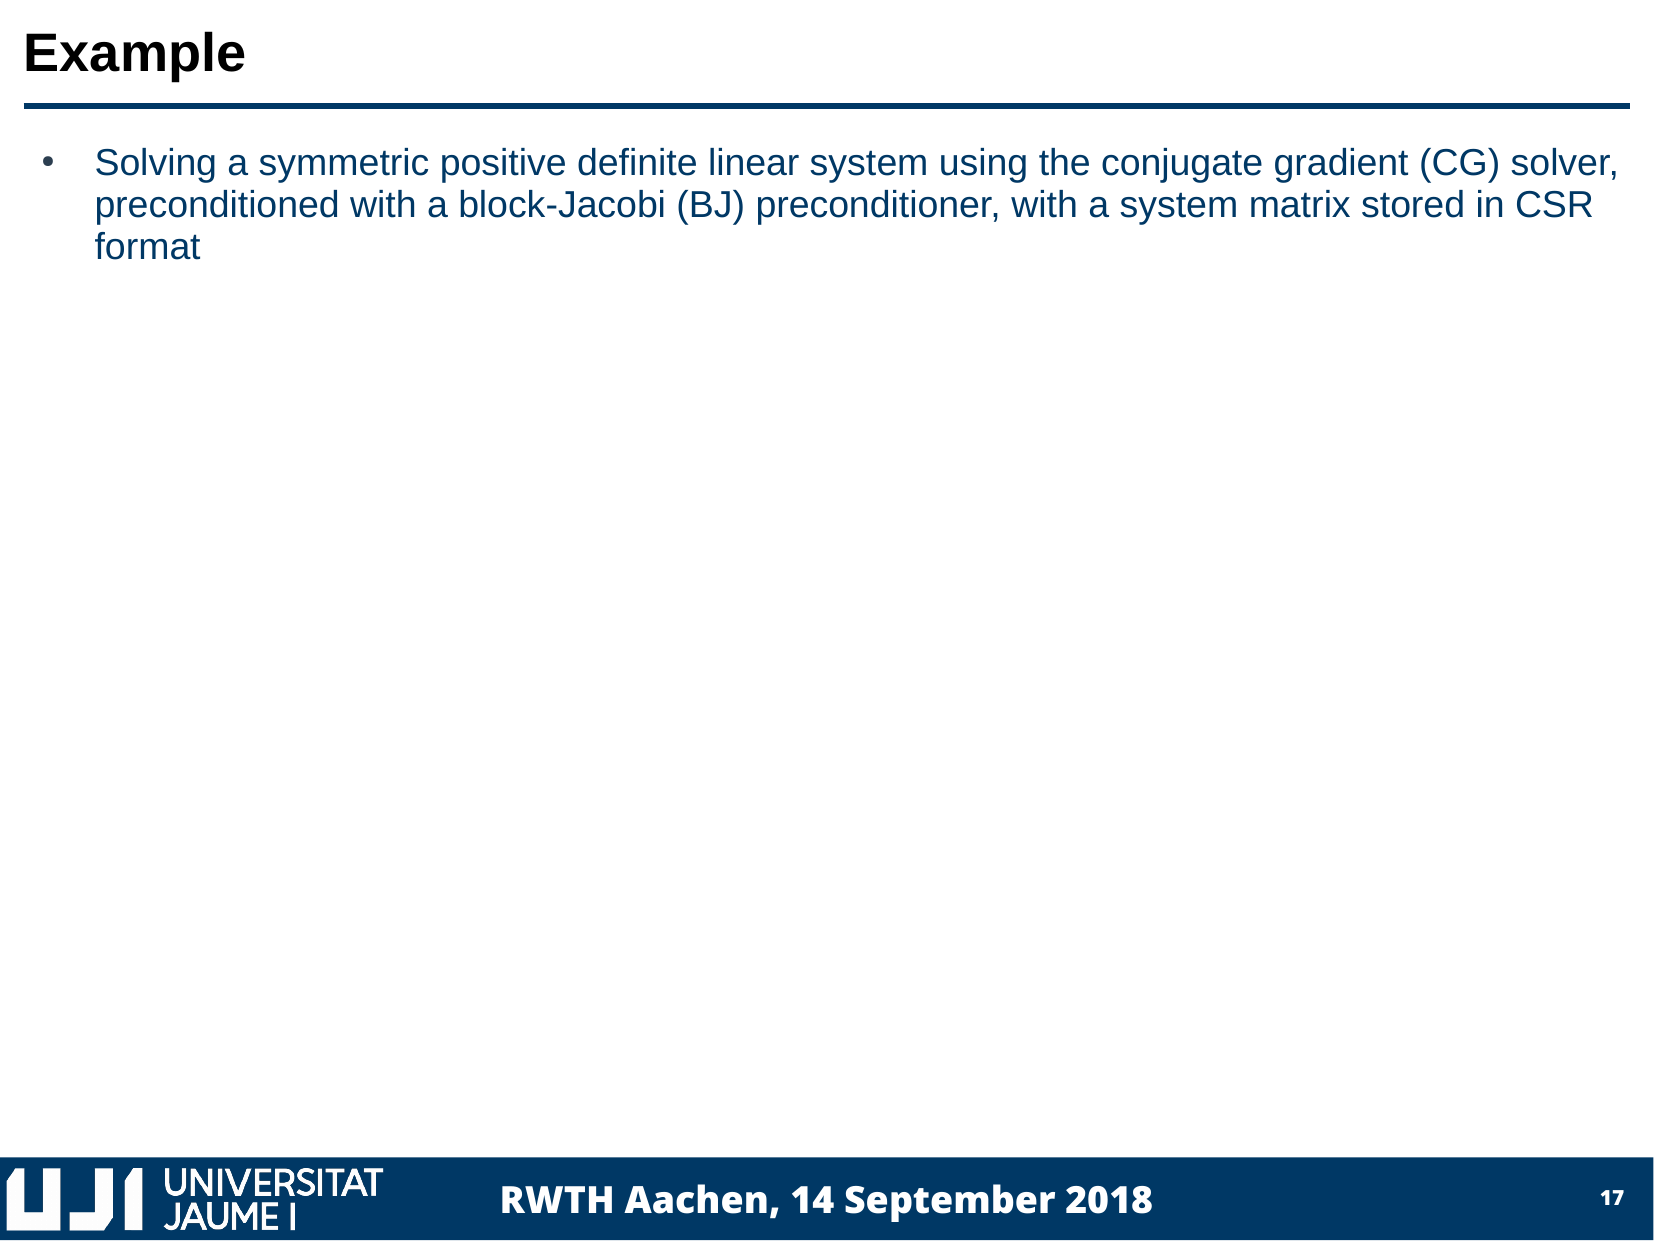

# Example
Solving a symmetric positive definite linear system using the conjugate gradient (CG) solver, preconditioned with a block-Jacobi (BJ) preconditioner, with a system matrix stored in CSR format
RWTH Aachen, 14 September 2018
17